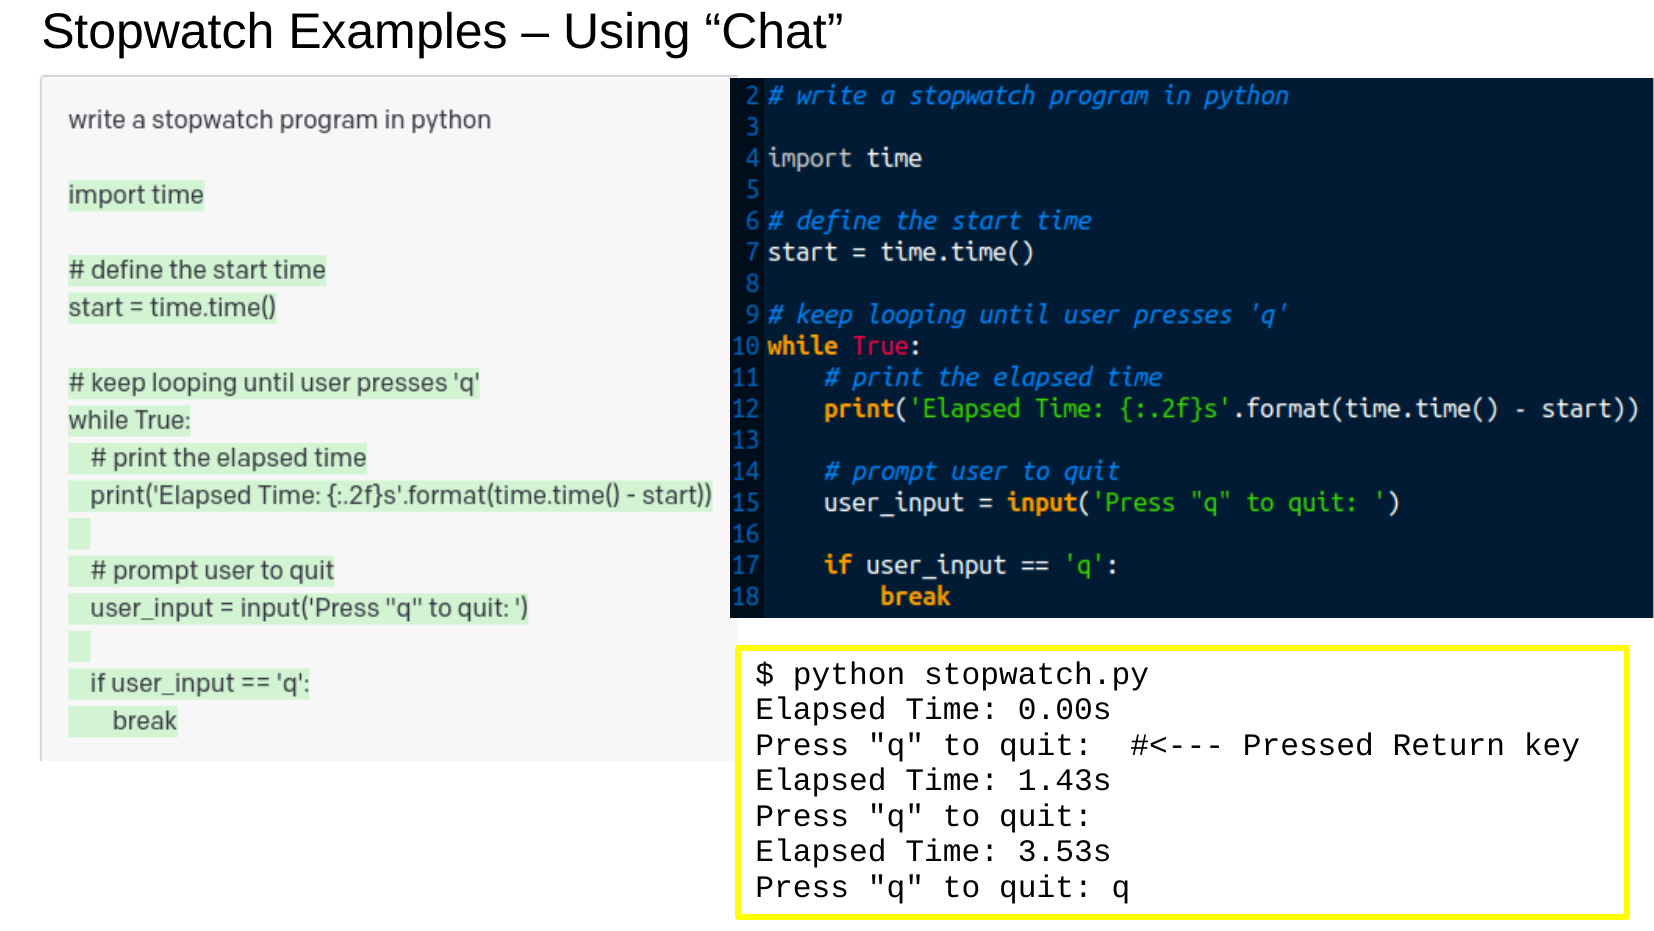

# Stopwatch Examples – Using “Chat”
$ python stopwatch.py
Elapsed Time: 0.00s
Press "q" to quit: #<--- Pressed Return key
Elapsed Time: 1.43s
Press "q" to quit:
Elapsed Time: 3.53s
Press "q" to quit: q